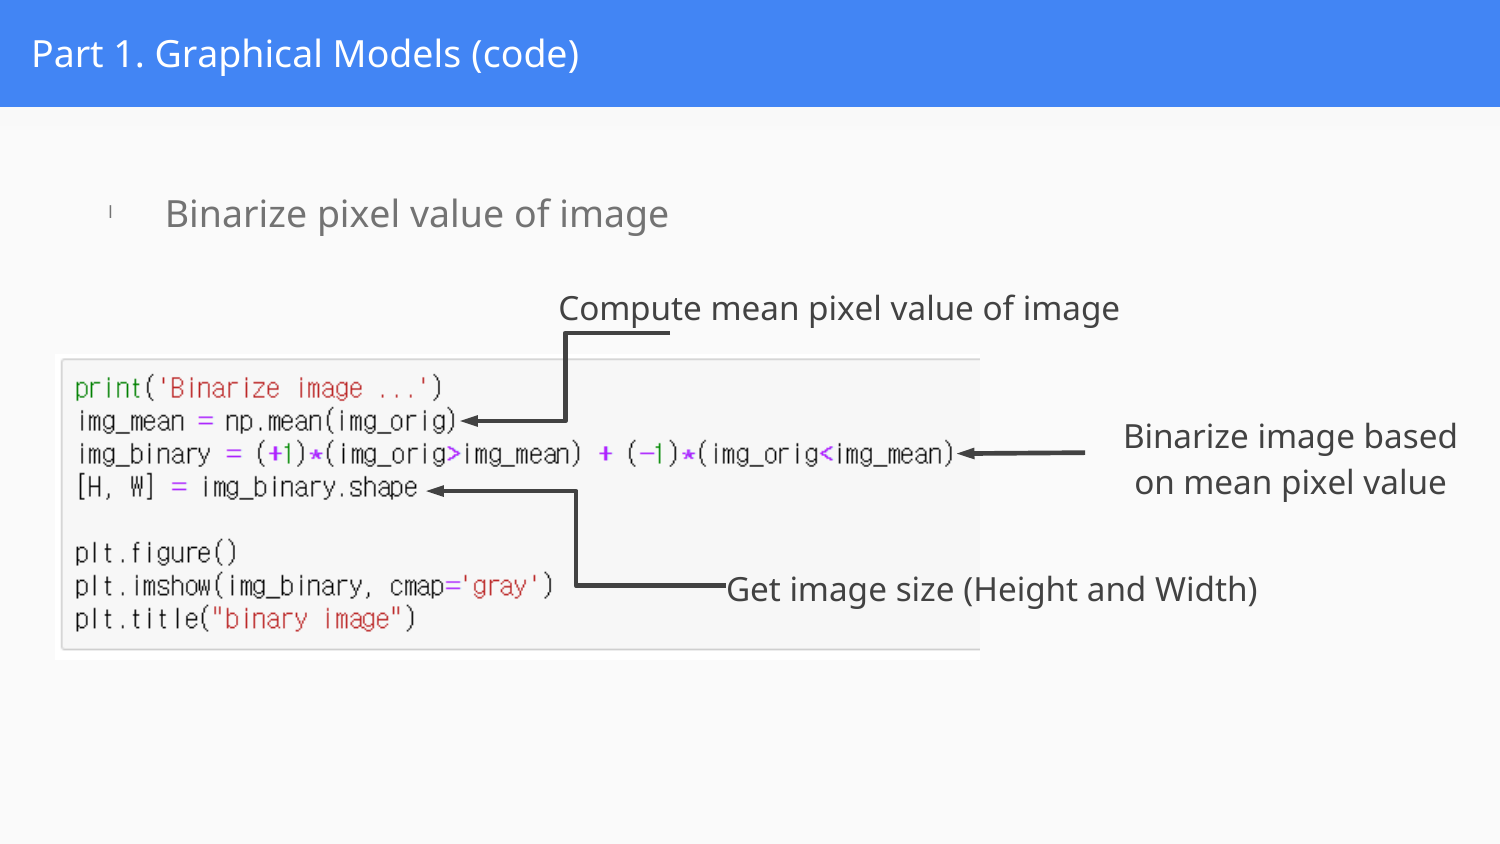

# Part 1. Graphical Models (code)
Binarize pixel value of image
Compute mean pixel value of image
Binarize image based on mean pixel value
Get image size (Height and Width)